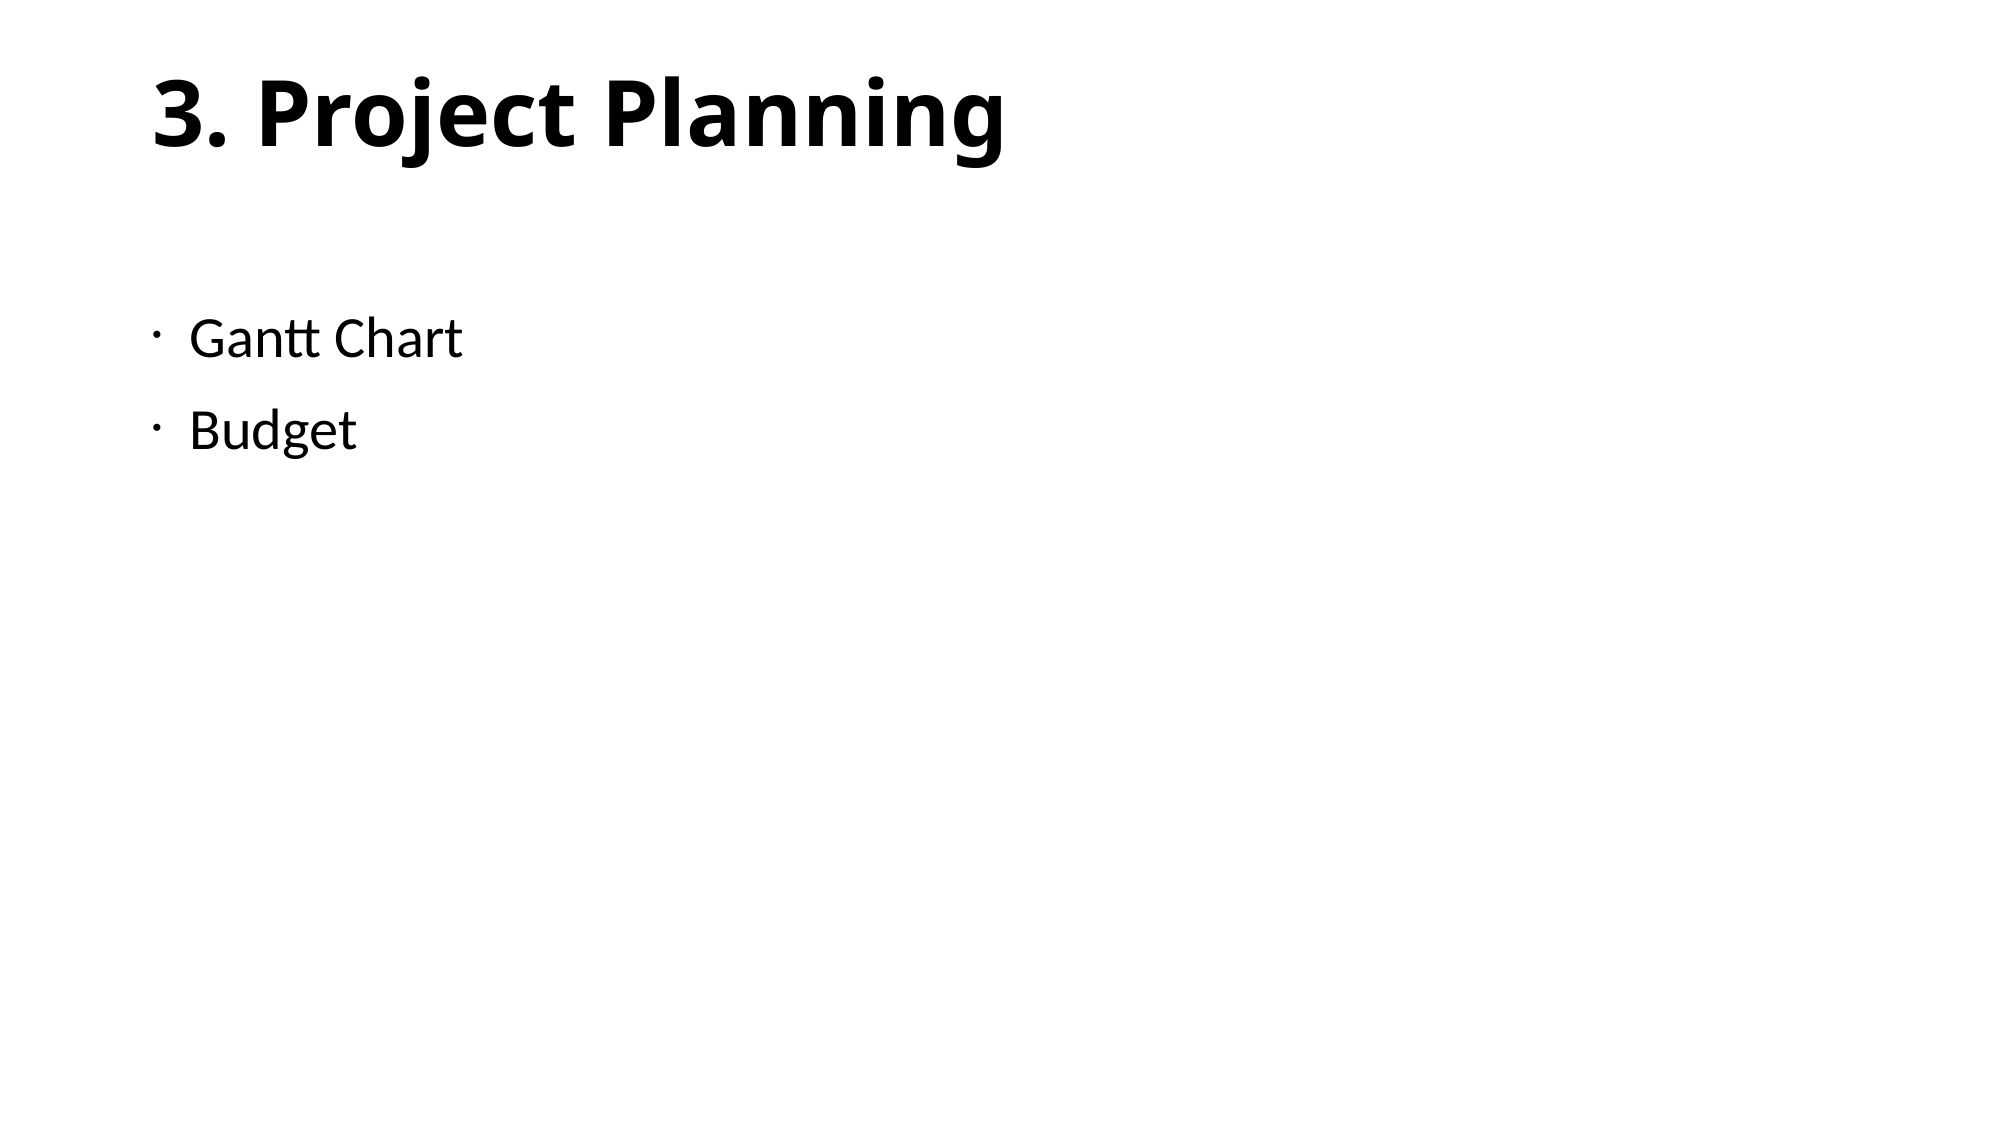

# 3. Project Planning
Gantt Chart
Budget